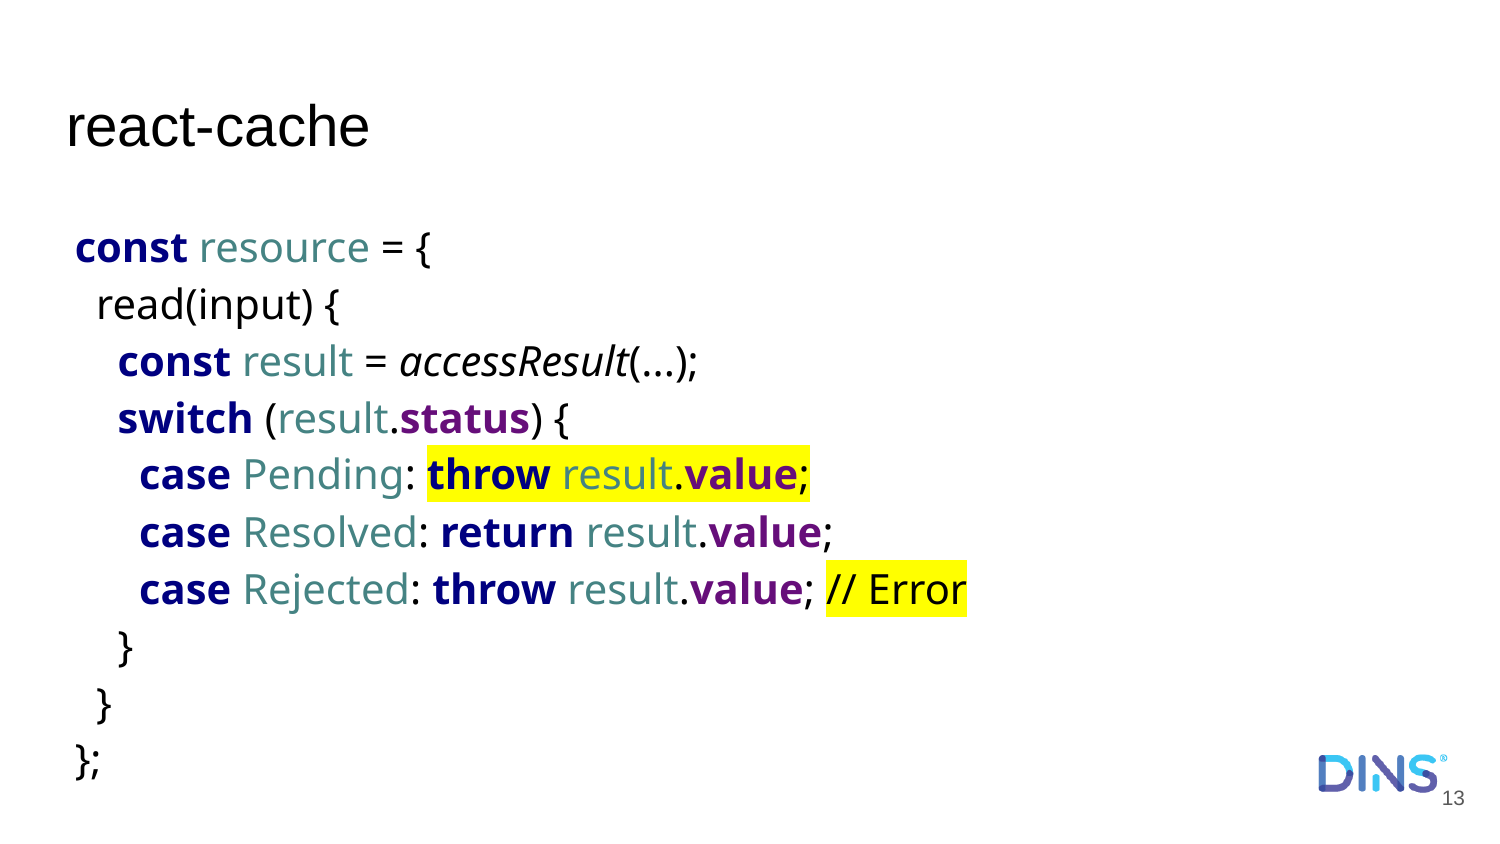

# react-cache
const resource = {
 read(input) {
 const result = accessResult(...);
 switch (result.status) {
 case Pending: throw result.value;
 case Resolved: return result.value;
 case Rejected: throw result.value; // Error
 }
 }
};
13